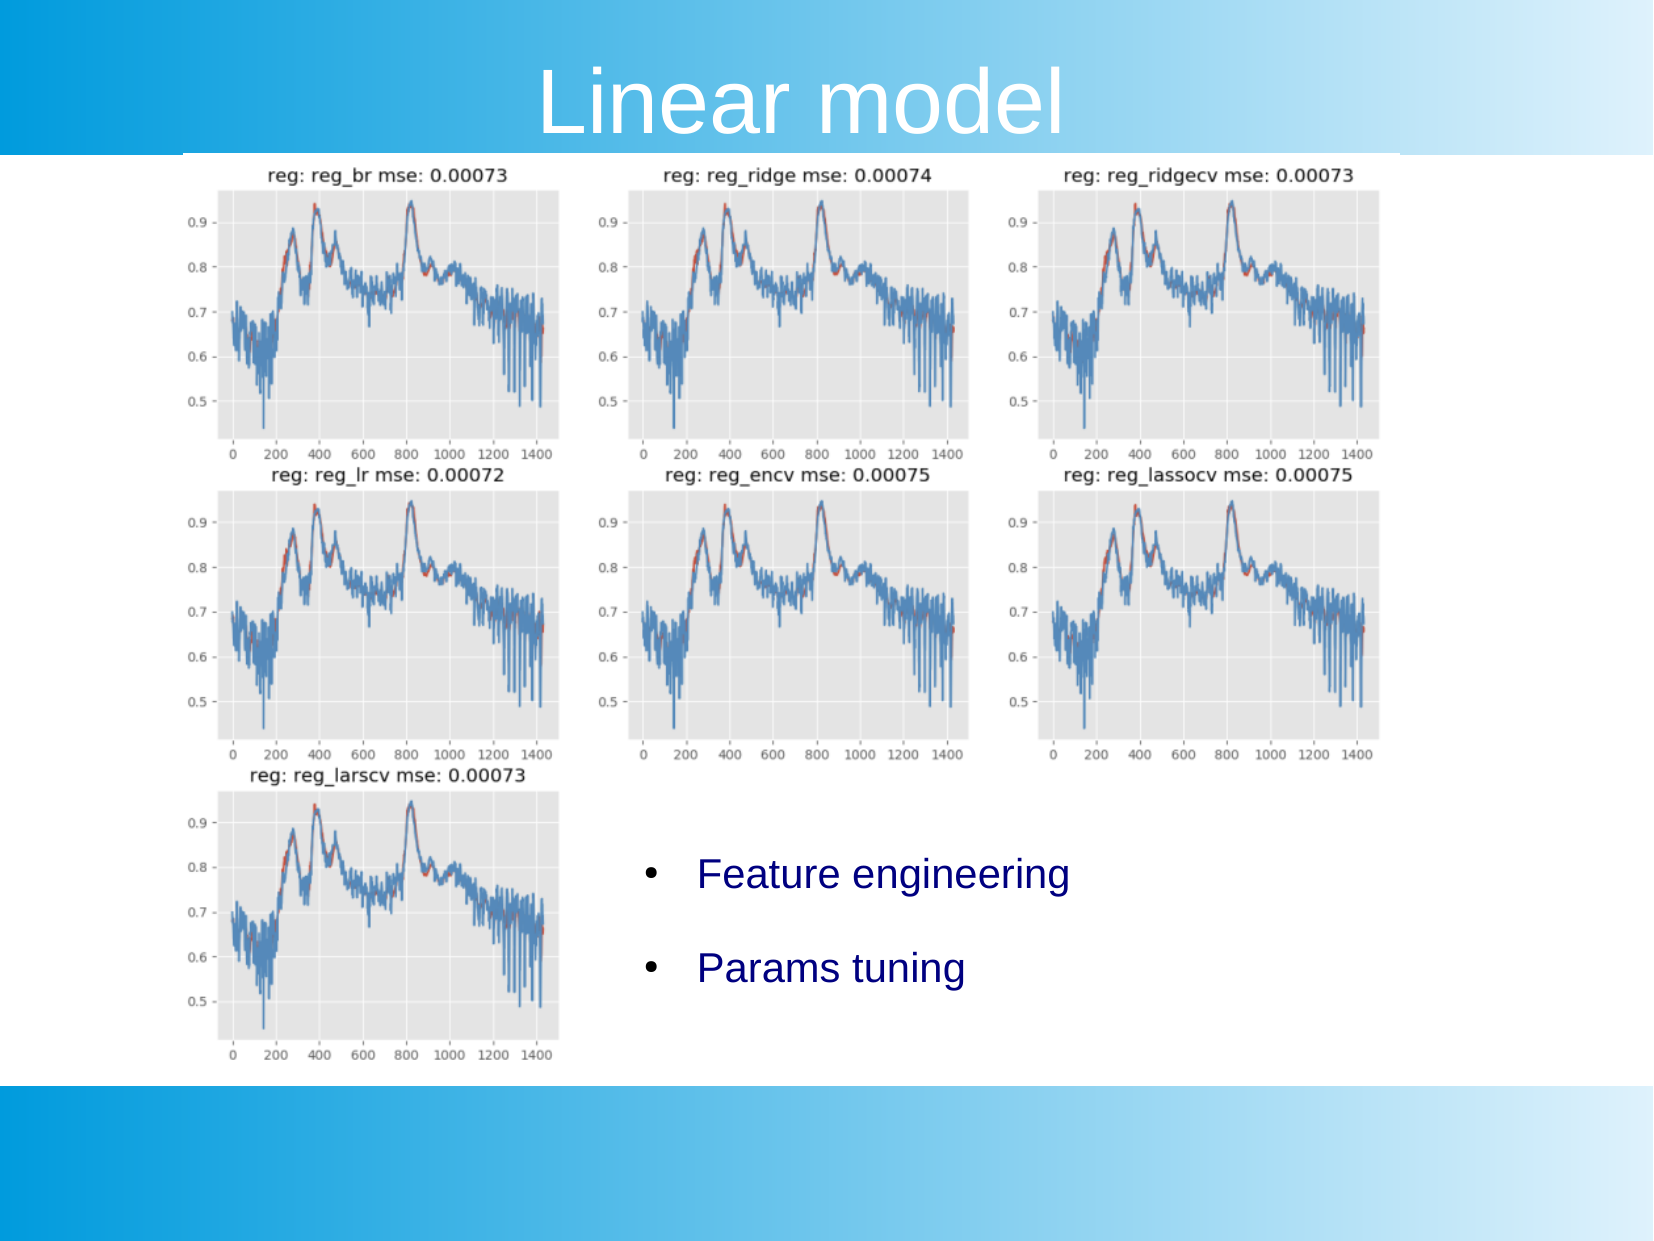

# Linear model
Feature engineering
Params tuning